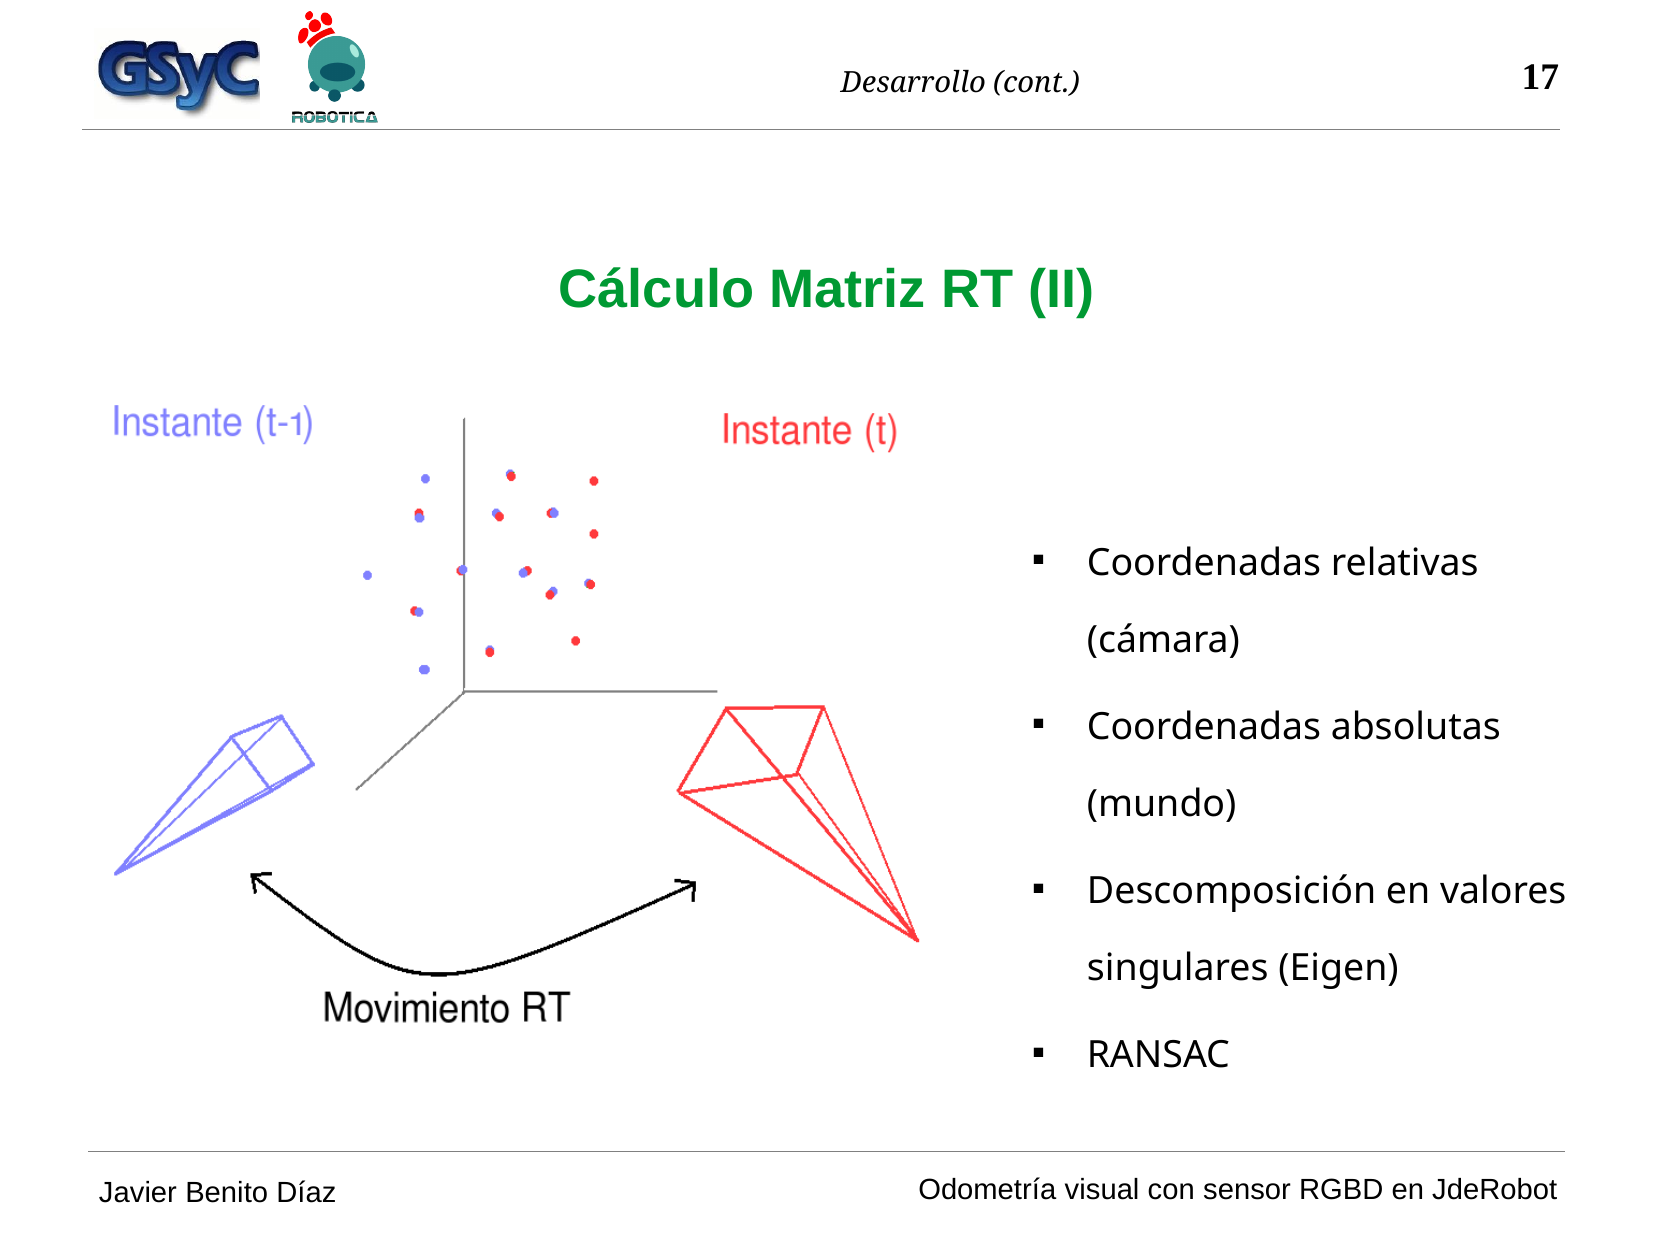

17
Desarrollo (cont.)
# Cálculo Matriz RT (II)
Coordenadas relativas (cámara)
Coordenadas absolutas (mundo)
Descomposición en valores singulares (Eigen)
RANSAC